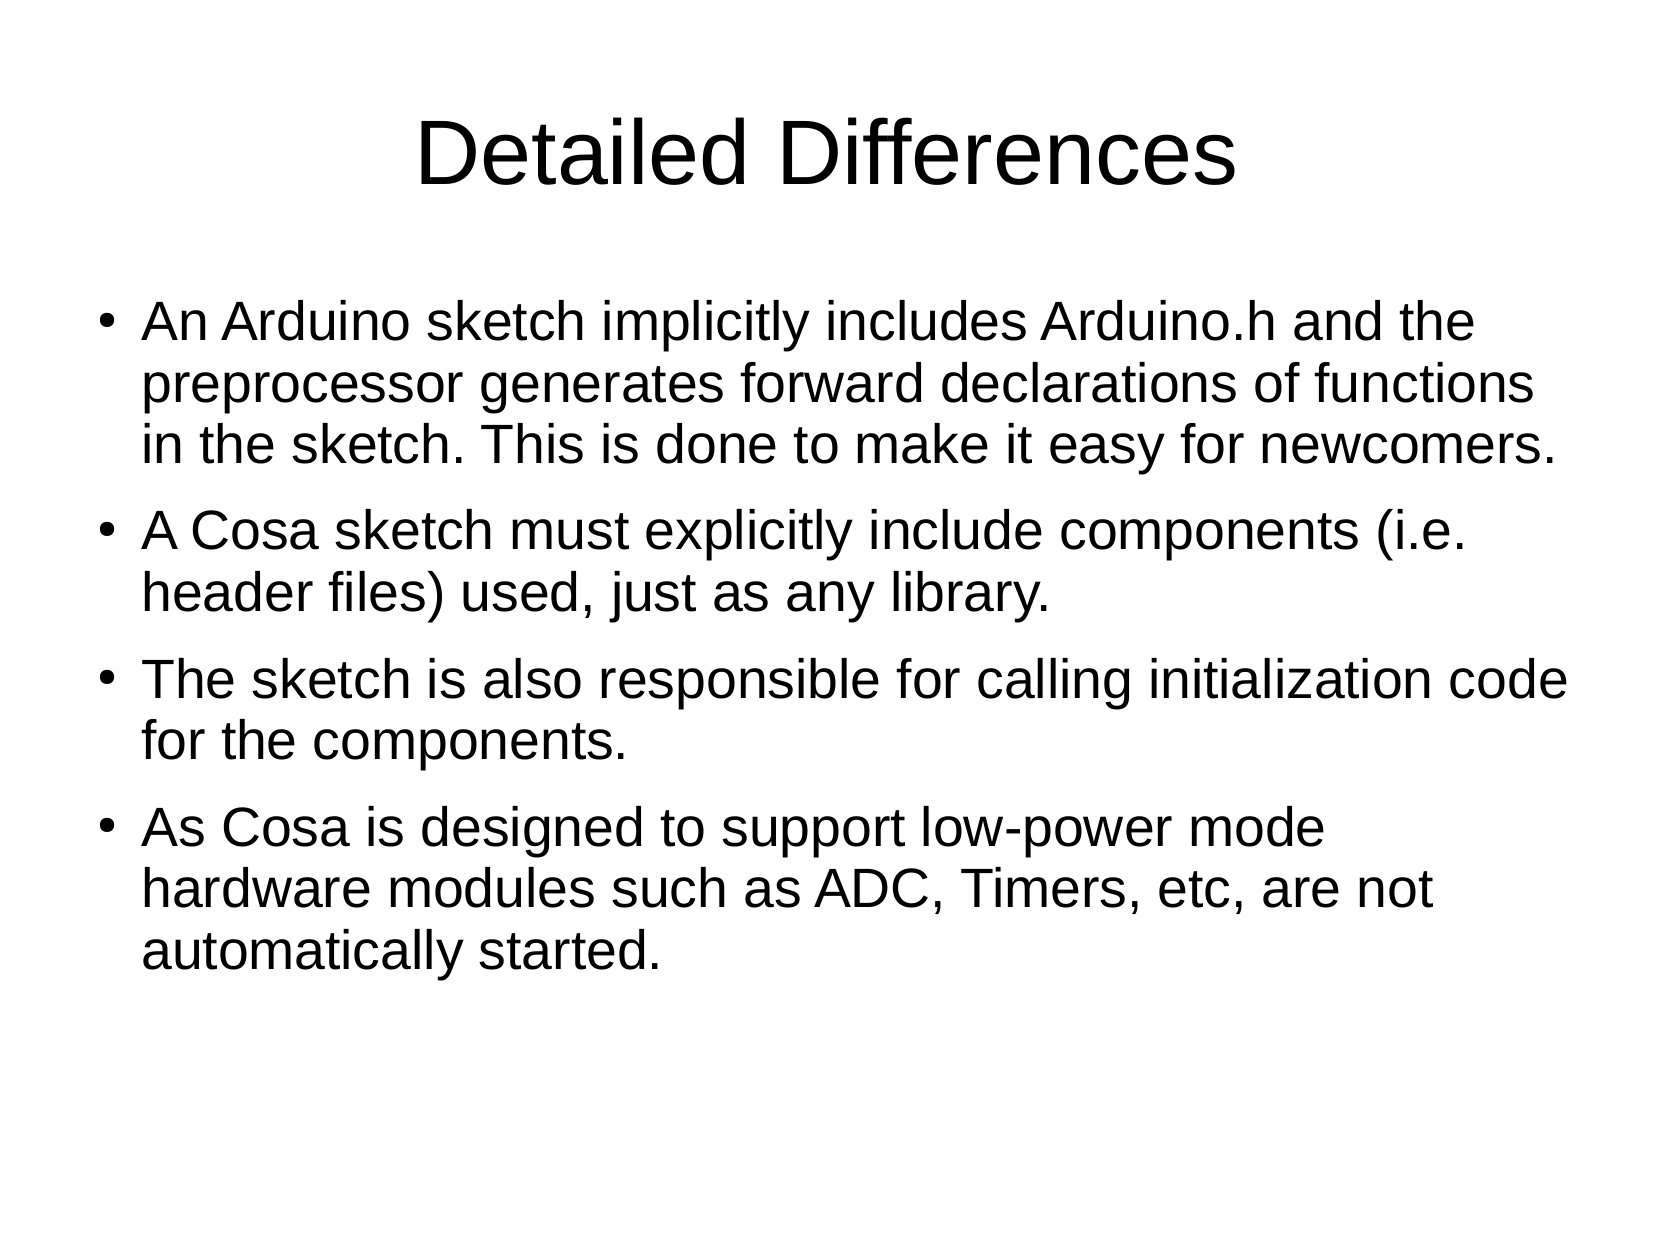

# Detailed Differences
An Arduino sketch implicitly includes Arduino.h and the preprocessor generates forward declarations of functions in the sketch. This is done to make it easy for newcomers.
A Cosa sketch must explicitly include components (i.e. header files) used, just as any library.
The sketch is also responsible for calling initialization code for the components.
As Cosa is designed to support low-power mode hardware modules such as ADC, Timers, etc, are not automatically started.